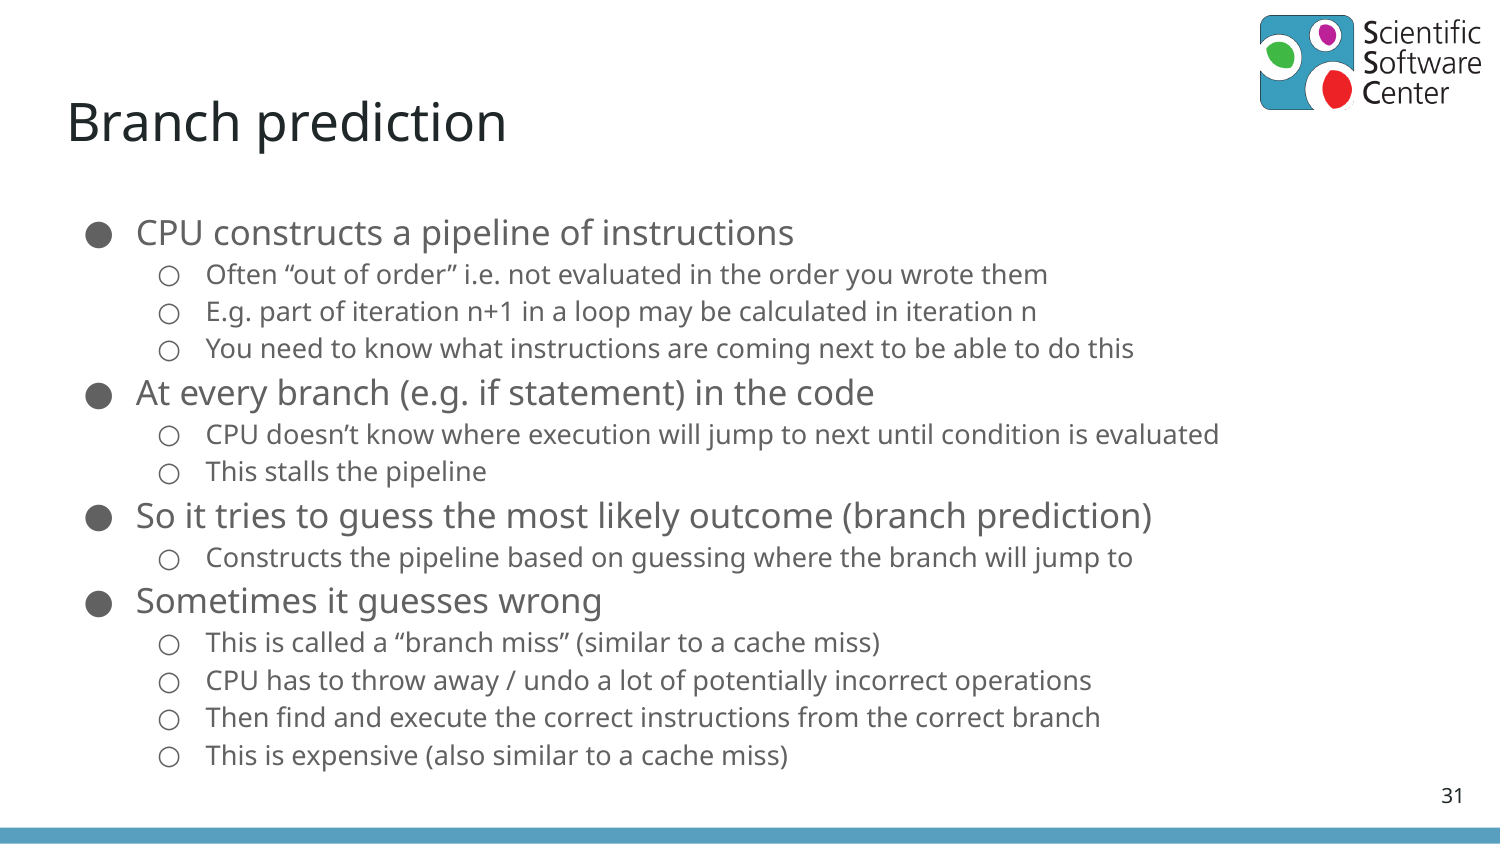

# Branch prediction
CPU constructs a pipeline of instructions
Often “out of order” i.e. not evaluated in the order you wrote them
E.g. part of iteration n+1 in a loop may be calculated in iteration n
You need to know what instructions are coming next to be able to do this
At every branch (e.g. if statement) in the code
CPU doesn’t know where execution will jump to next until condition is evaluated
This stalls the pipeline
So it tries to guess the most likely outcome (branch prediction)
Constructs the pipeline based on guessing where the branch will jump to
Sometimes it guesses wrong
This is called a “branch miss” (similar to a cache miss)
CPU has to throw away / undo a lot of potentially incorrect operations
Then find and execute the correct instructions from the correct branch
This is expensive (also similar to a cache miss)